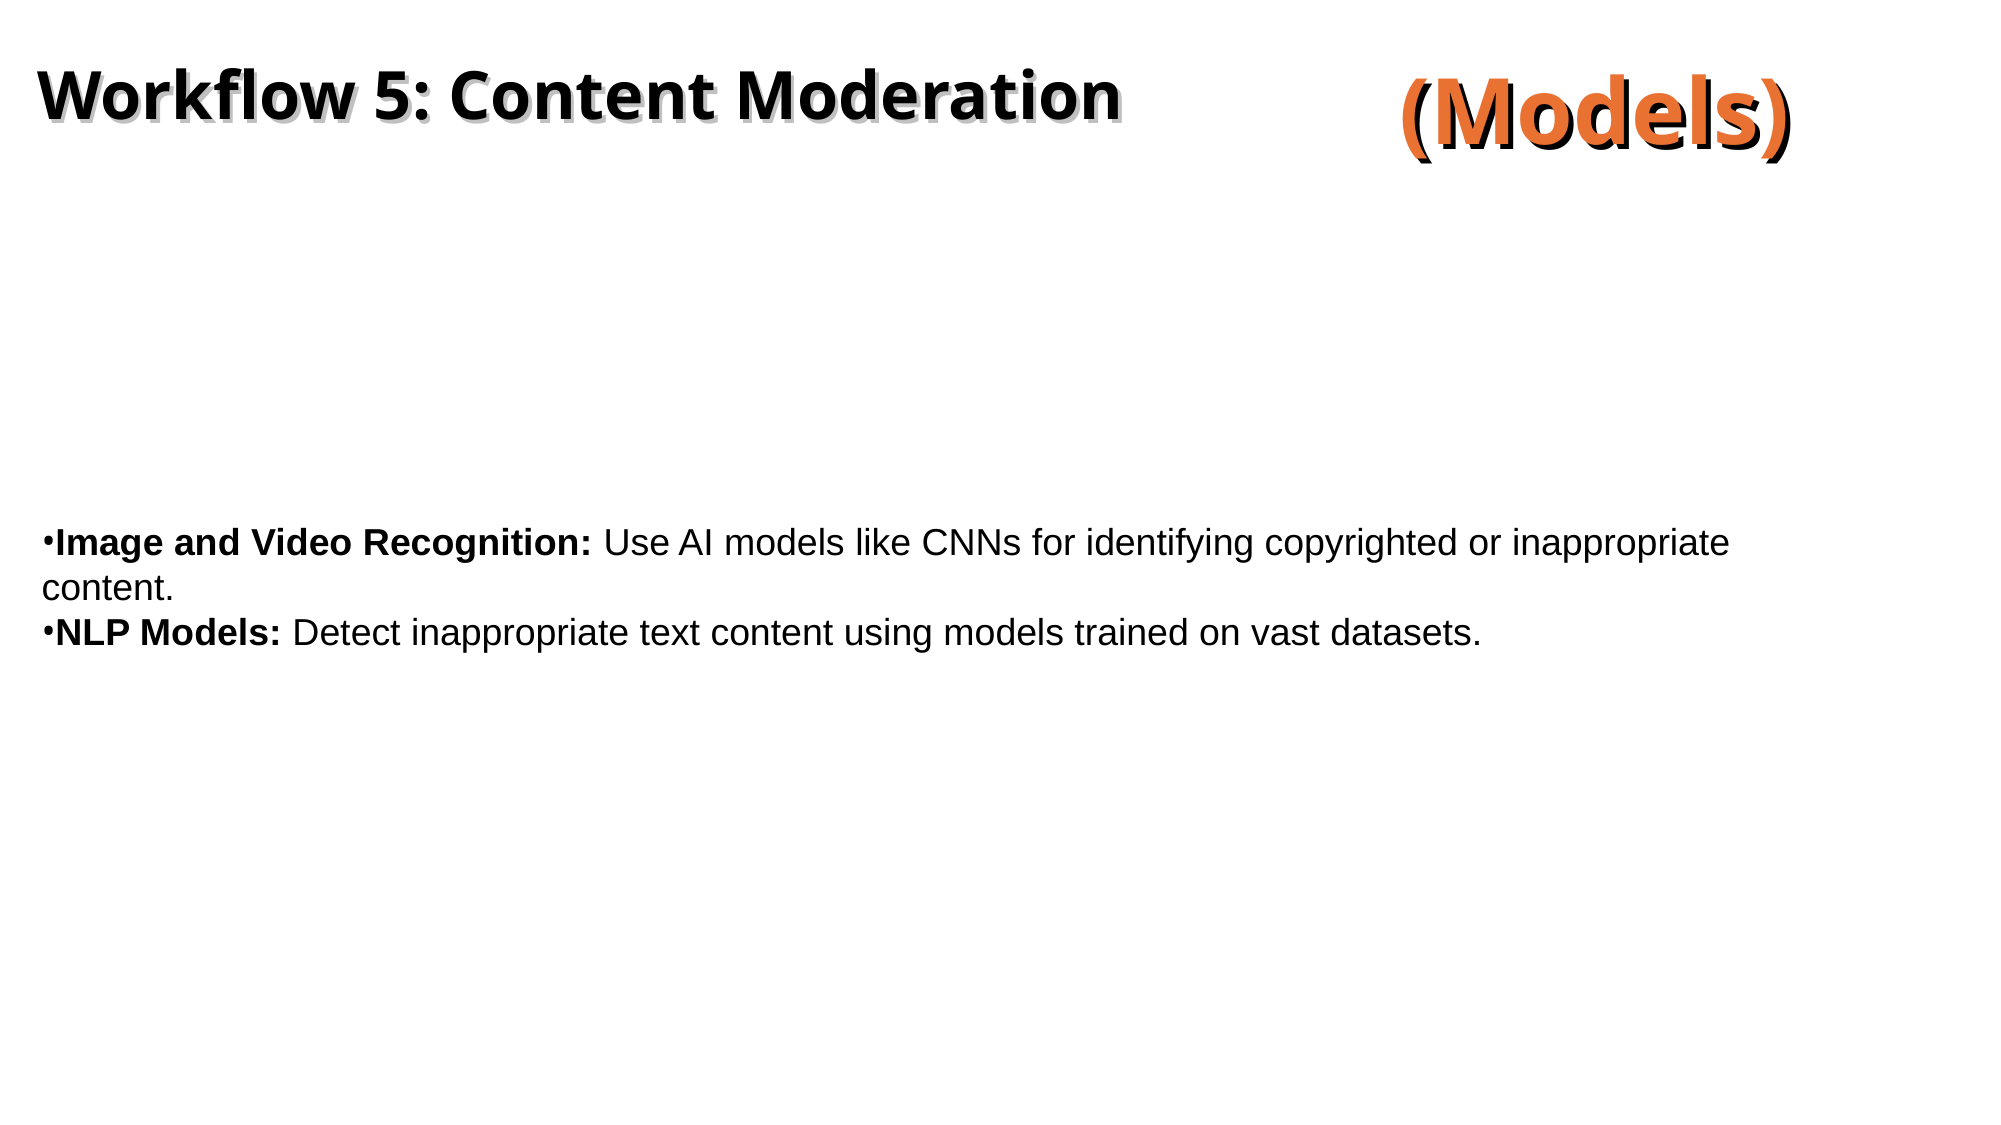

Workflow 5: Content Moderation
(Models)
Image and Video Recognition: Use AI models like CNNs for identifying copyrighted or inappropriate content.
NLP Models: Detect inappropriate text content using models trained on vast datasets.